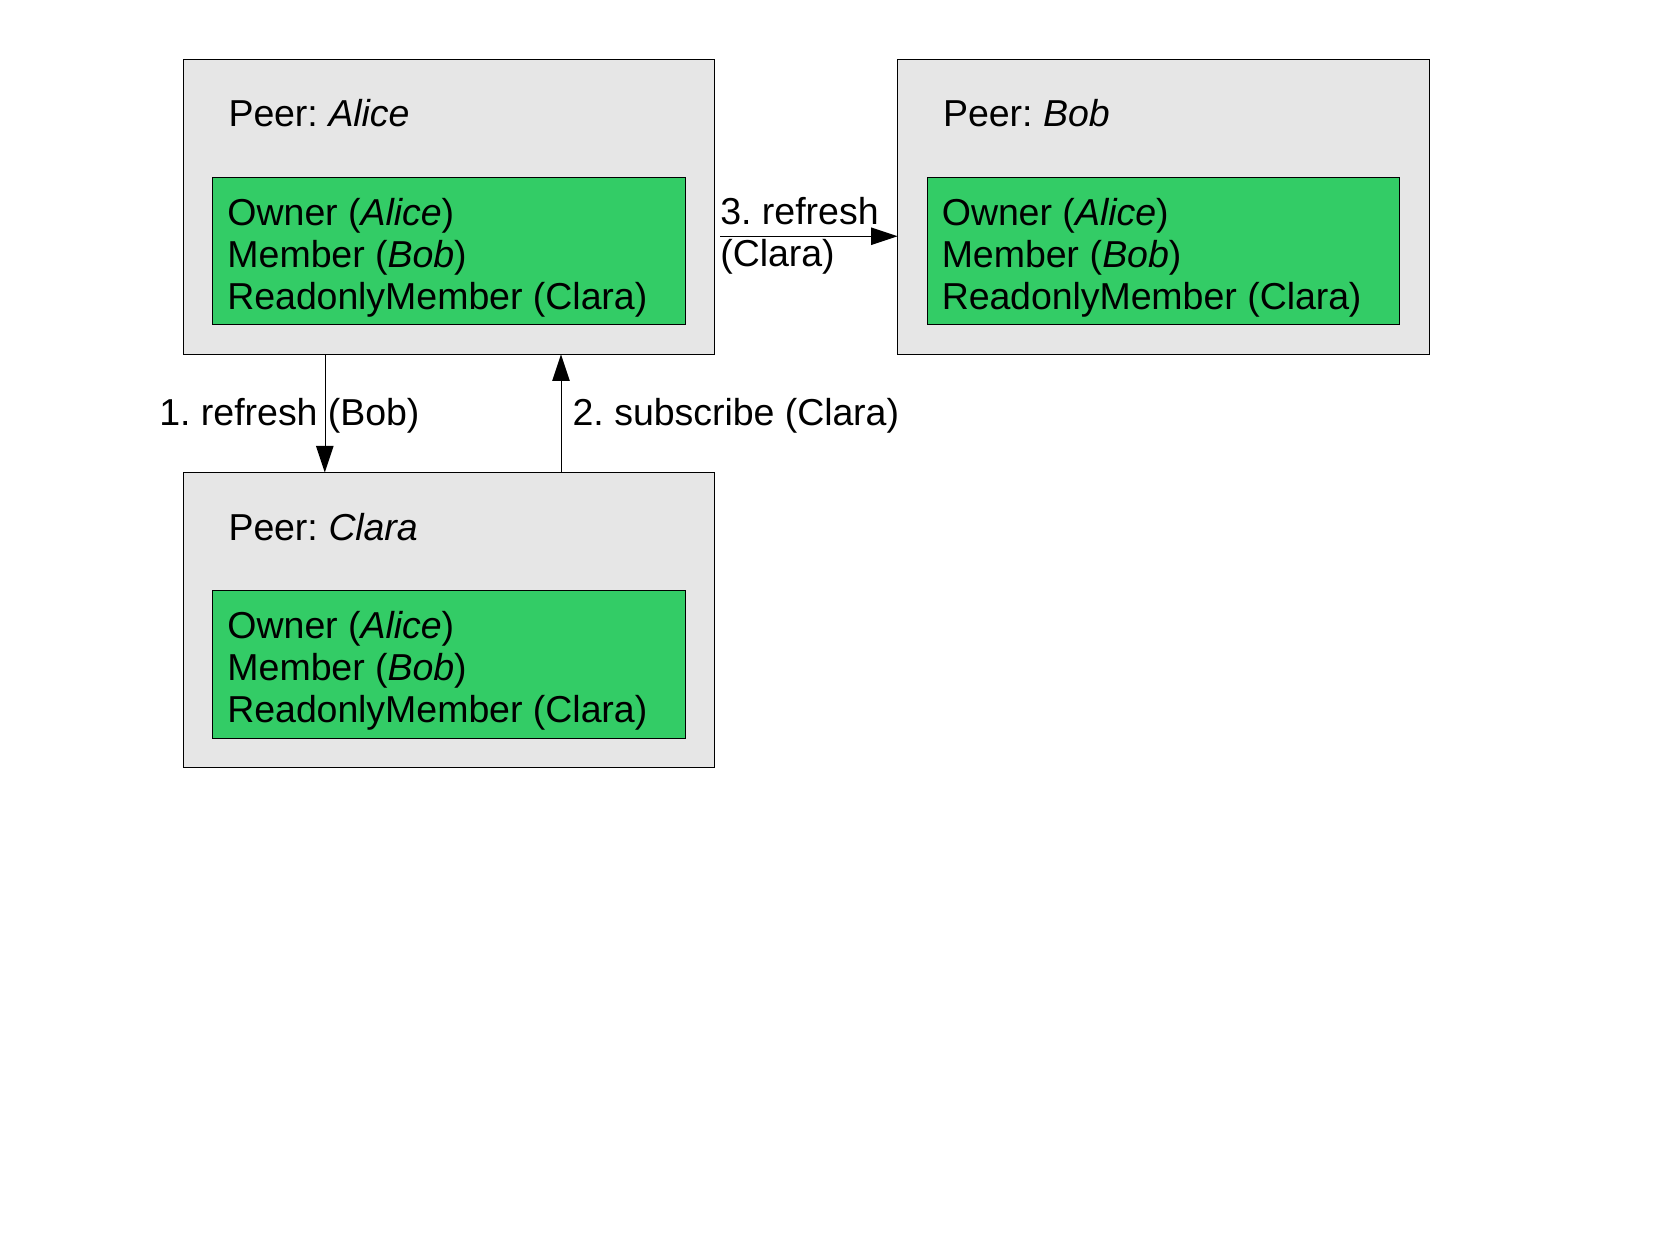

Peer: Bob
Peer: Alice
3. refresh
(Clara)
Owner (Alice)
Member (Bob)
ReadonlyMember (Clara)
Owner (Alice)
Member (Bob)
ReadonlyMember (Clara)
1. refresh (Bob)
2. subscribe (Clara)
Peer: Clara
Owner (Alice)
Member (Bob)
ReadonlyMember (Clara)